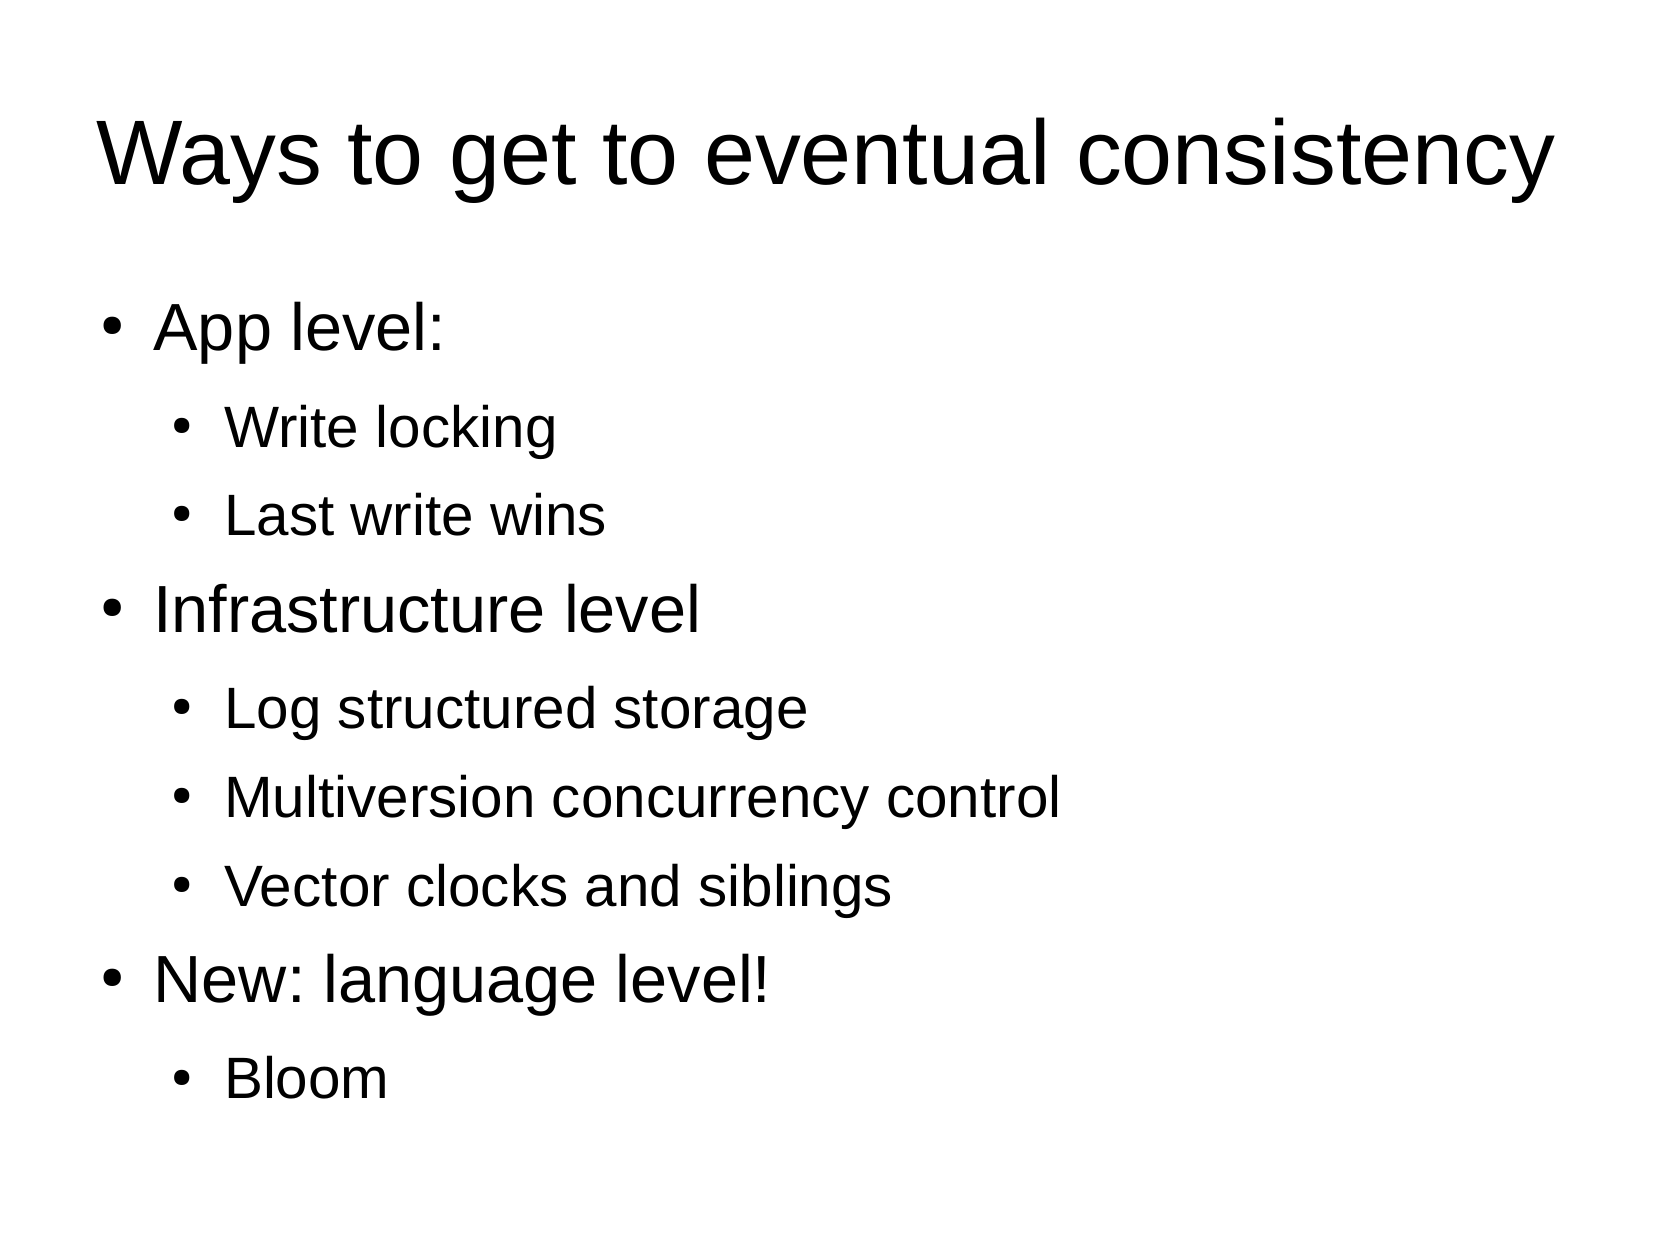

# Ways to get to eventual consistency
App level:
Write locking
Last write wins
Infrastructure level
Log structured storage
Multiversion concurrency control
Vector clocks and siblings
New: language level!
Bloom